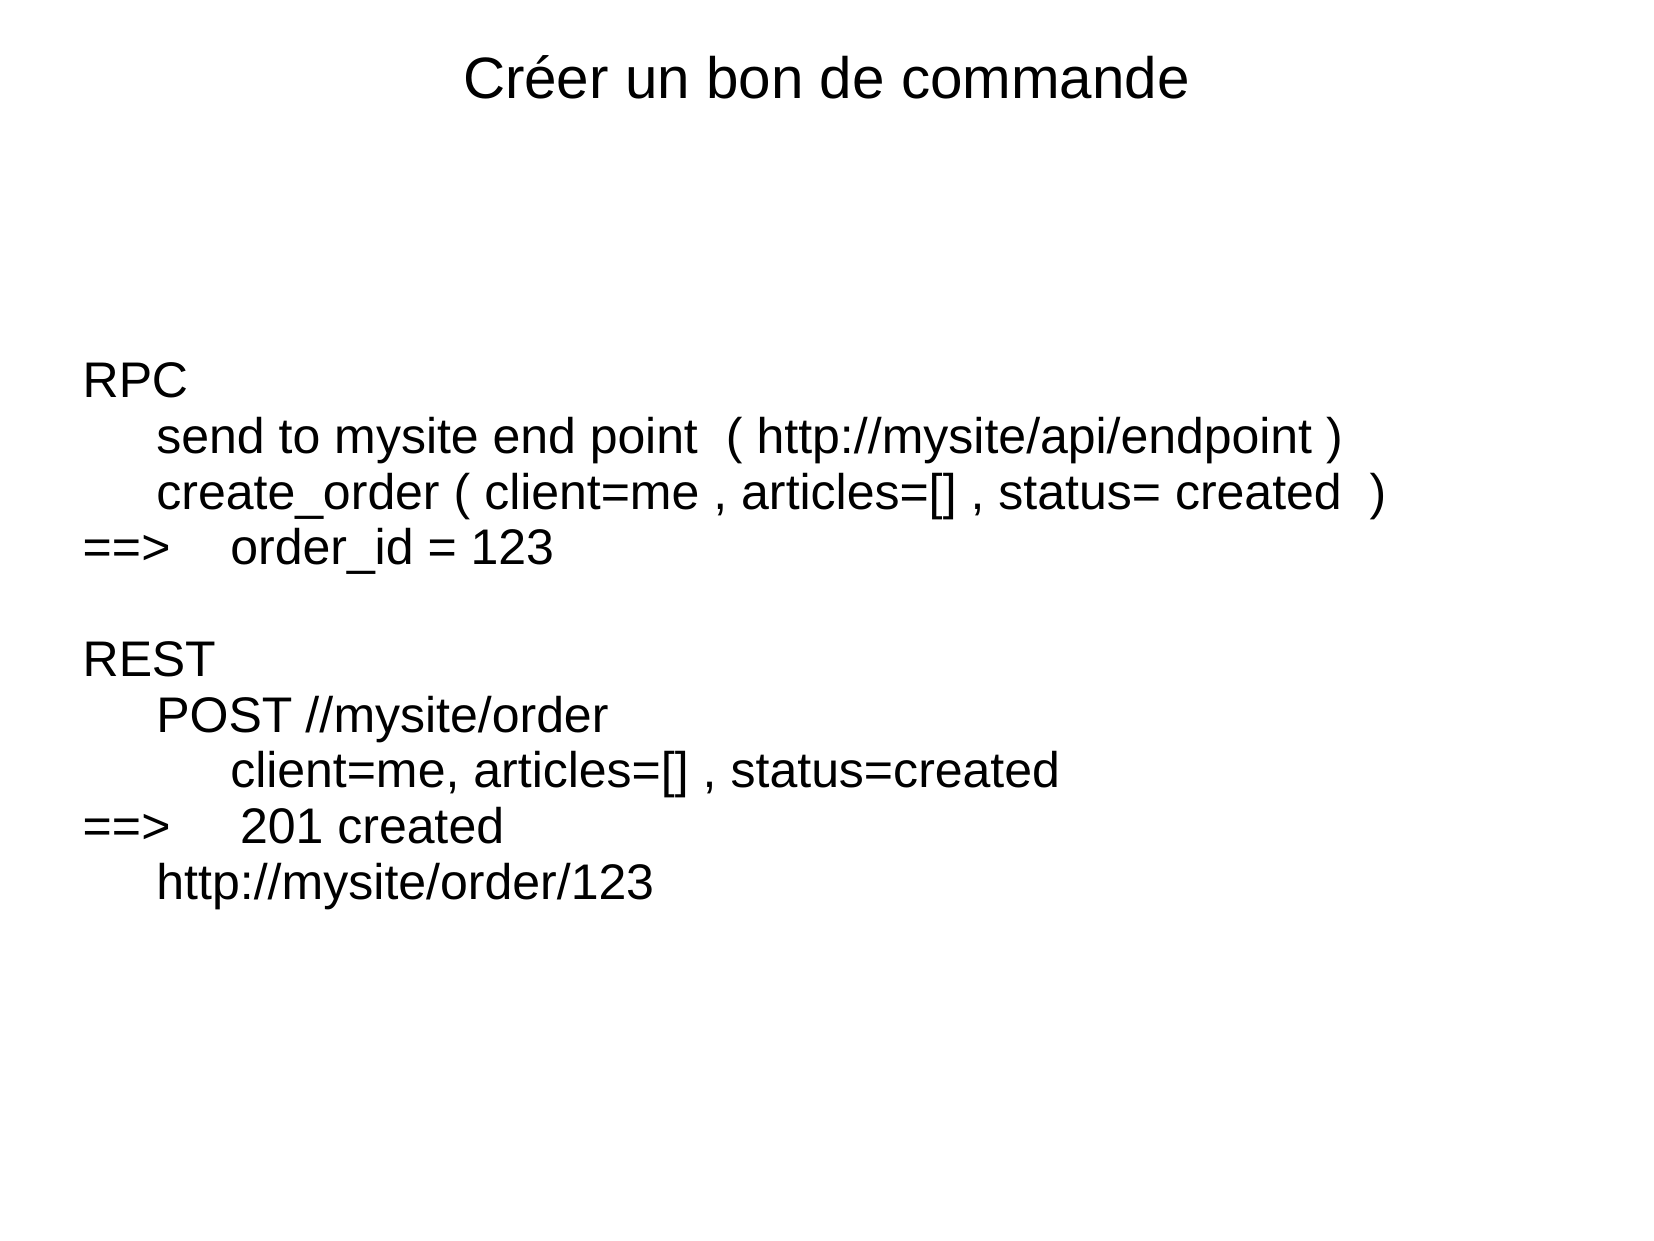

# Créer un bon de commande
RPC
	send to mysite end point ( http://mysite/api/endpoint )
	create_order ( client=me , articles=[] , status= created )
==>	order_id = 123
REST
	POST //mysite/order
		client=me, articles=[] , status=created
==> 201 created
	http://mysite/order/123